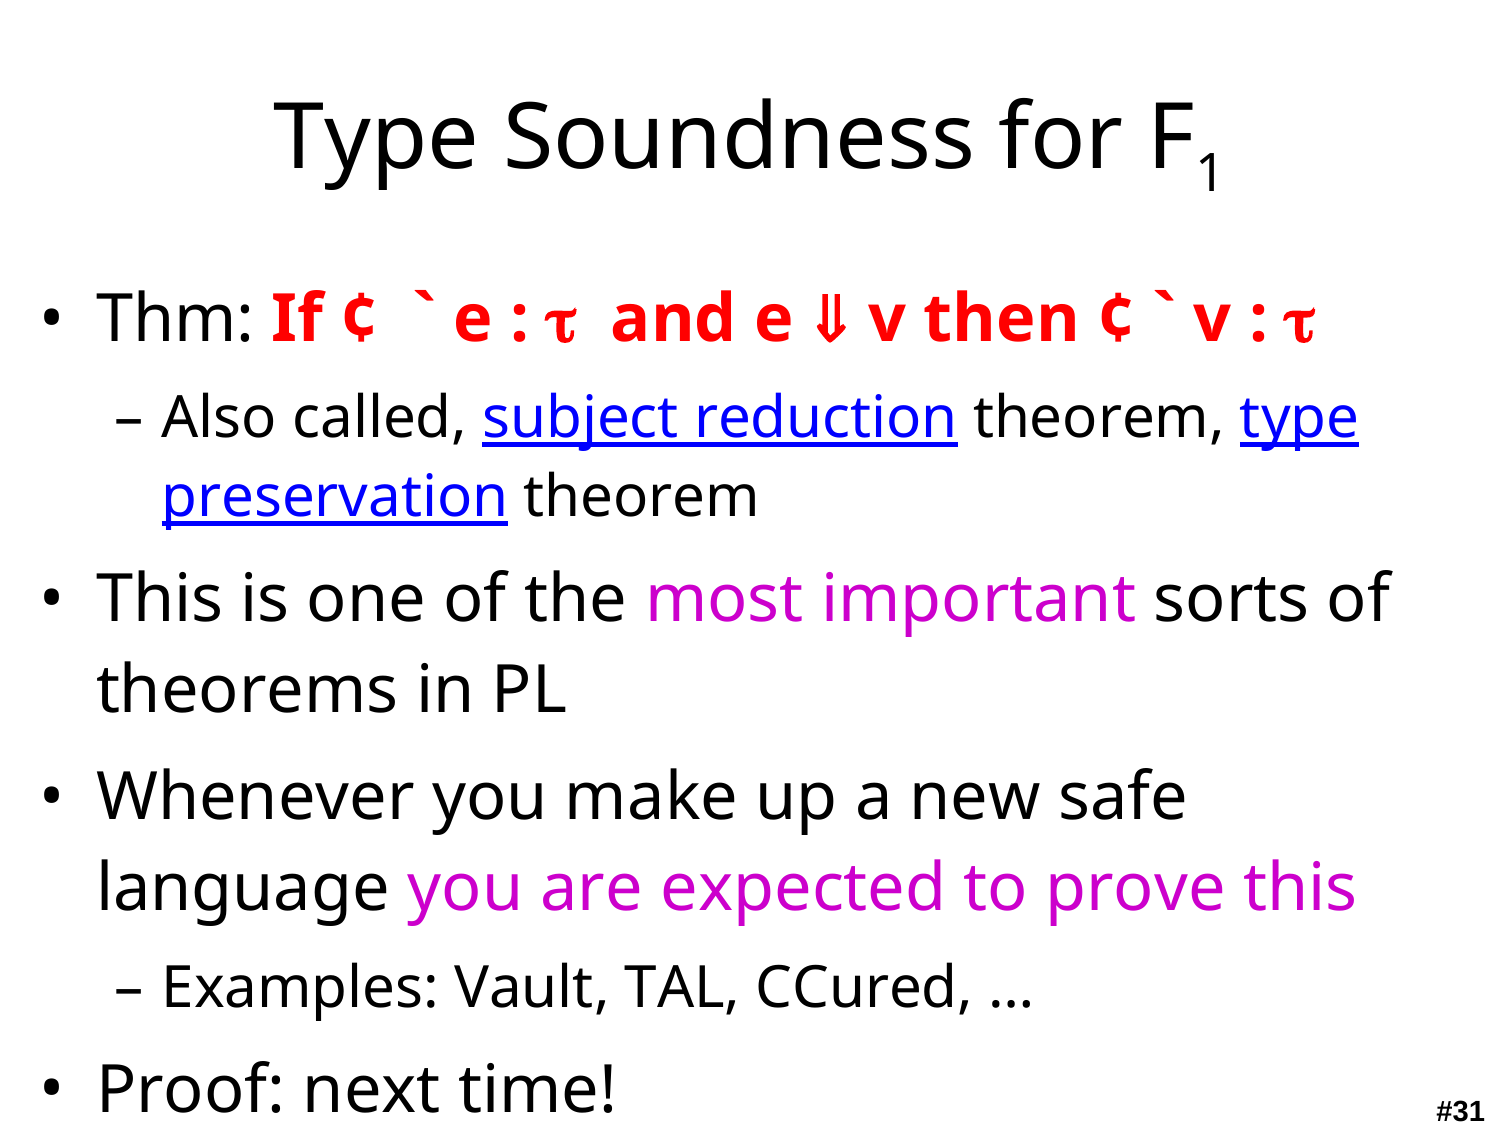

# Type Soundness for F1
Thm: If ¢` e :  and e  v then ¢ ` v : 
Also called, subject reduction theorem, type preservation theorem
This is one of the most important sorts of theorems in PL
Whenever you make up a new safe language you are expected to prove this
Examples: Vault, TAL, CCured, …
Proof: next time!
31